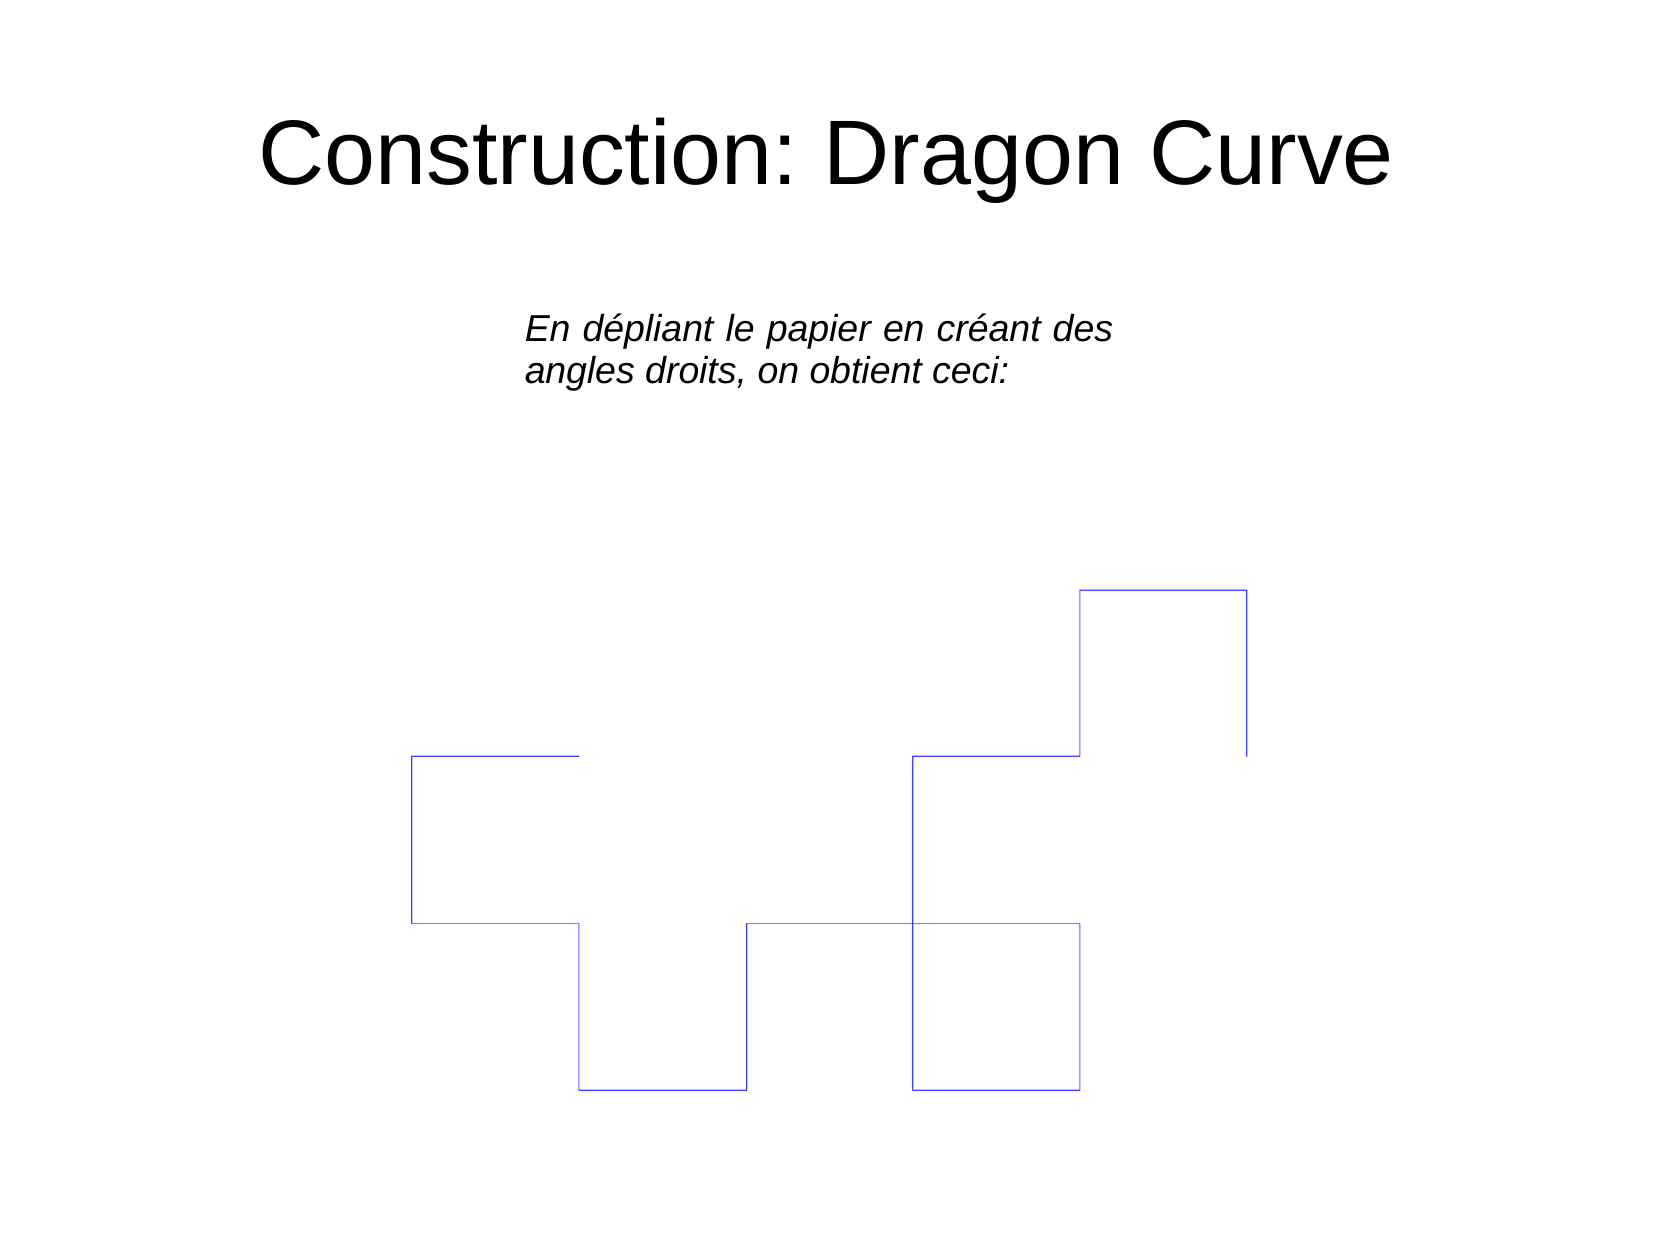

# Construction: Dragon Curve
En dépliant le papier en créant des angles droits, on obtient ceci: